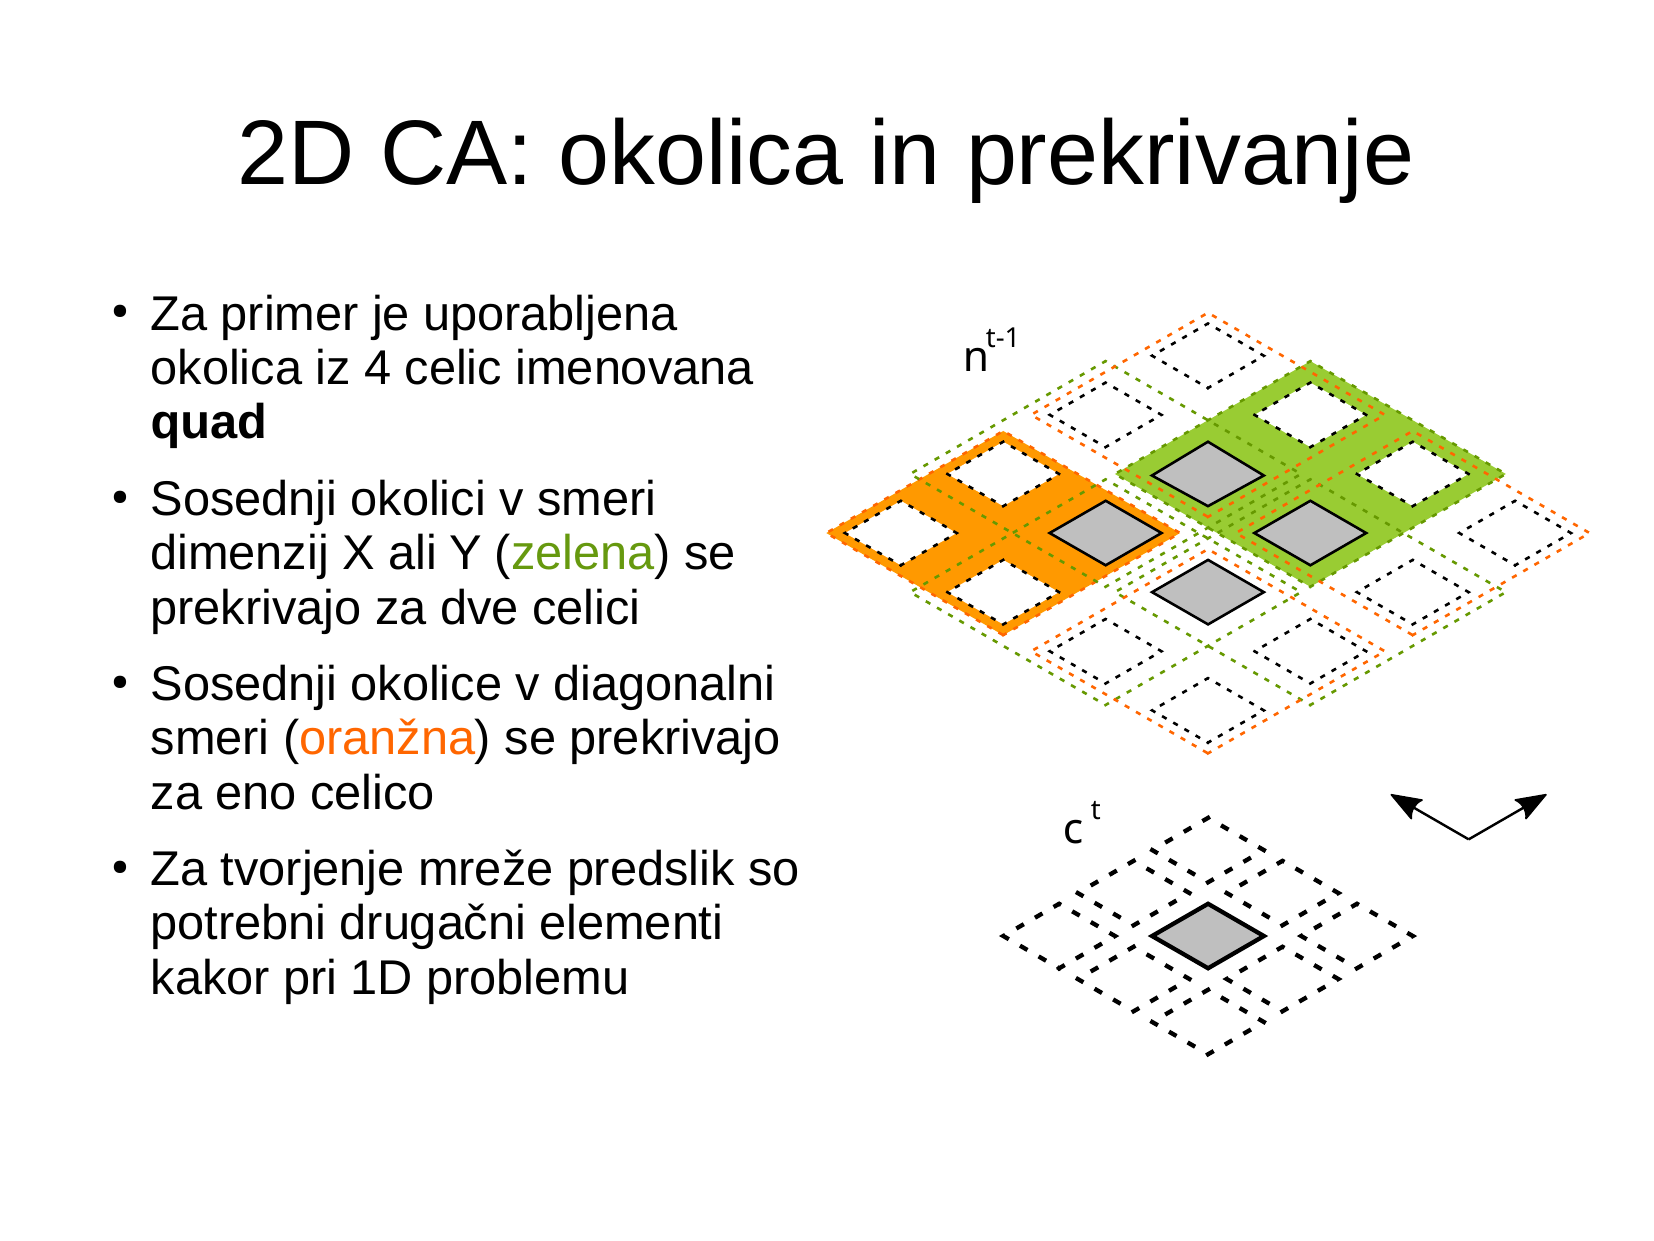

# 2D CA: okolica in prekrivanje
Za primer je uporabljena okolica iz 4 celic imenovana quad
Sosednji okolici v smeri dimenzij X ali Y (zelena) se prekrivajo za dve celici
Sosednji okolice v diagonalni smeri (oranžna) se prekrivajo za eno celico
Za tvorjenje mreže predslik so potrebni drugačni elementi kakor pri 1D problemu